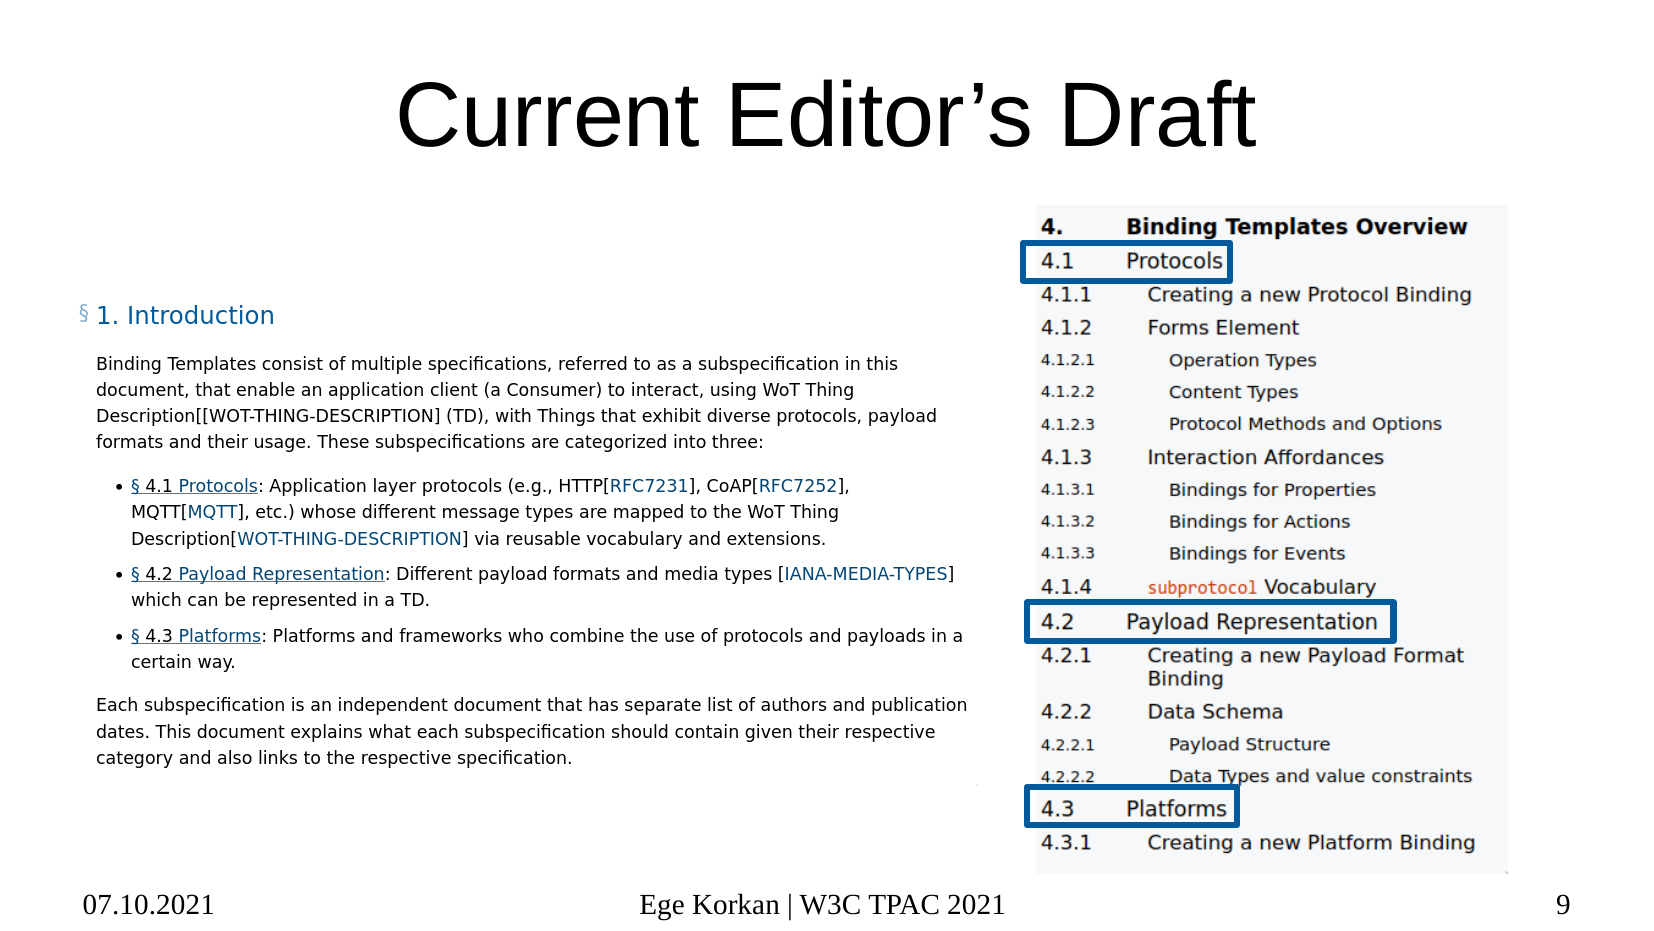

# Current Editor’s Draft
07.10.2021
Ege Korkan | W3C TPAC 2021
9